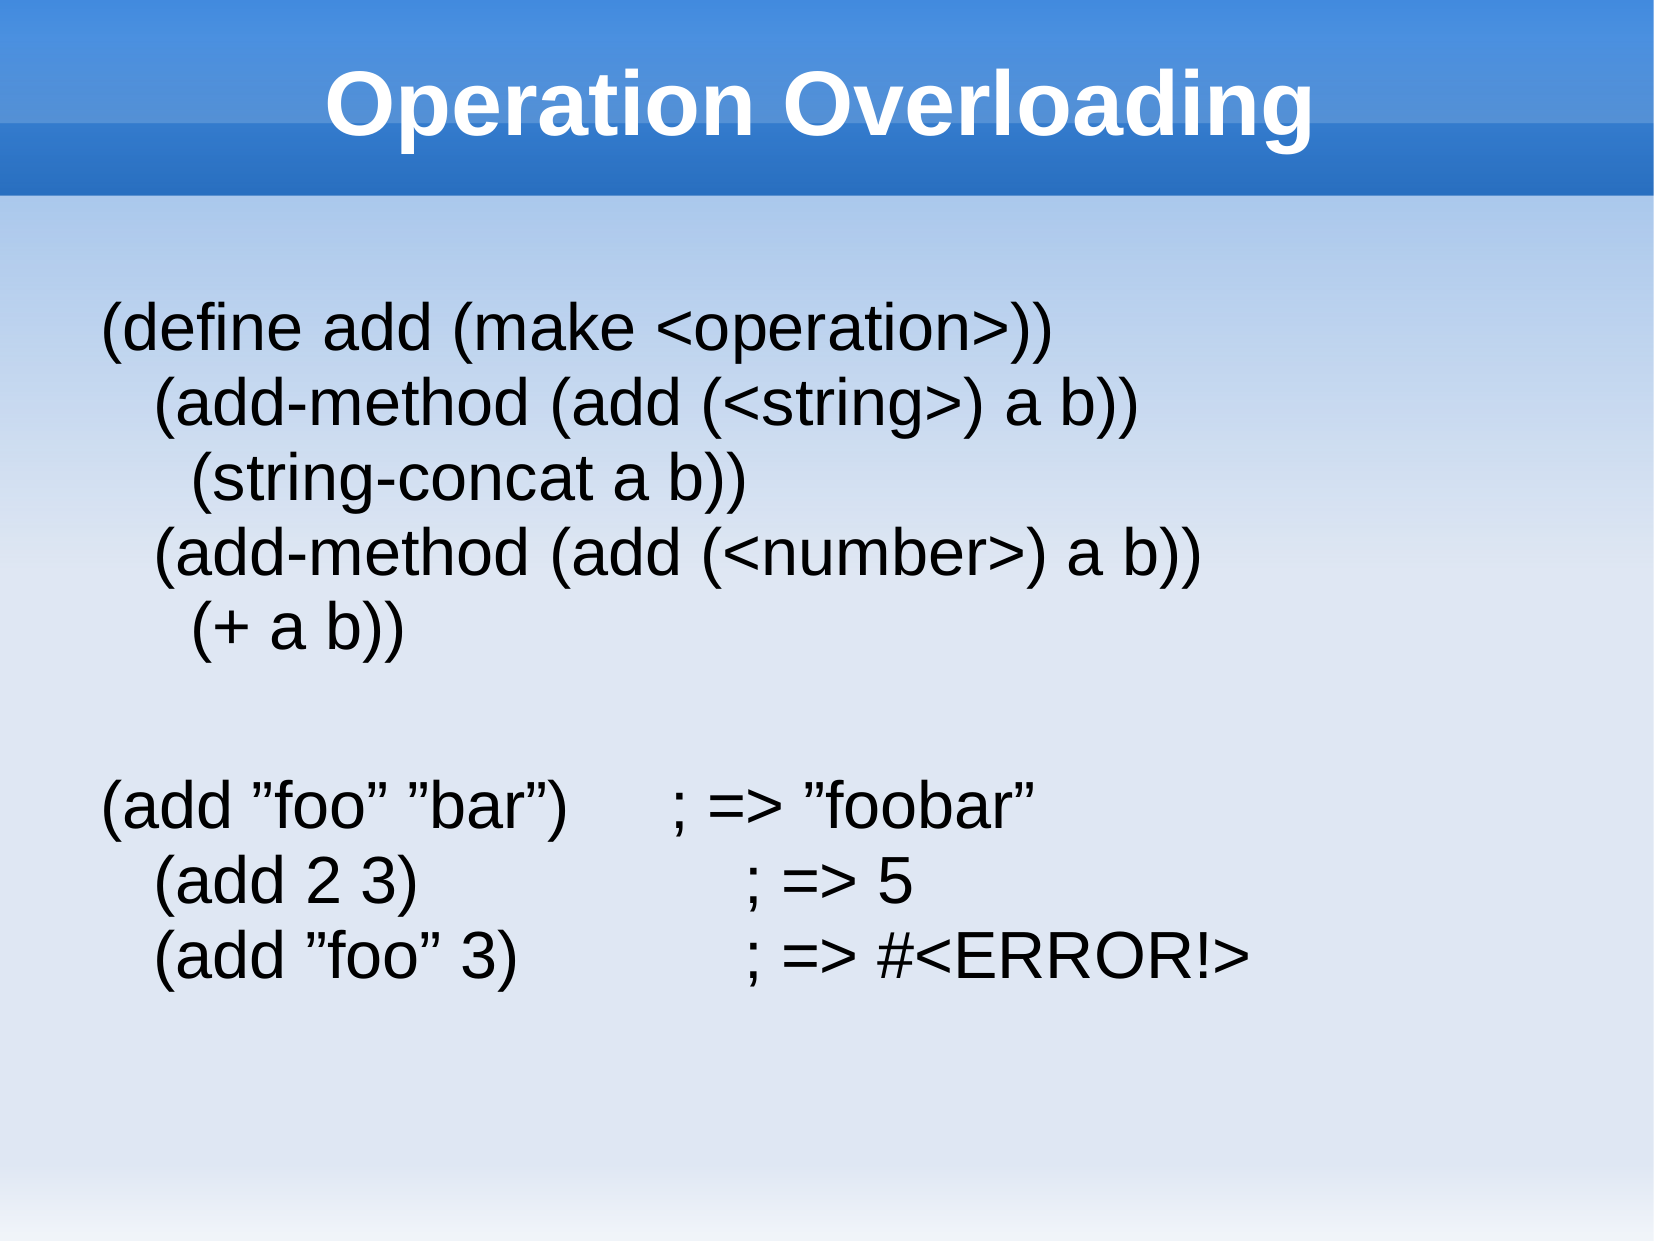

# Operation Overloading
(define add (make <operation>))
(add-method (add (<string>) a b))
 (string-concat a b))
(add-method (add ( ) a b))
 (+ a b))
(add ”foo” ”bar”)		; => ”foobar”
(add 2 3)					; => 5
(add ”foo” 3)				; => #<ERROR!>